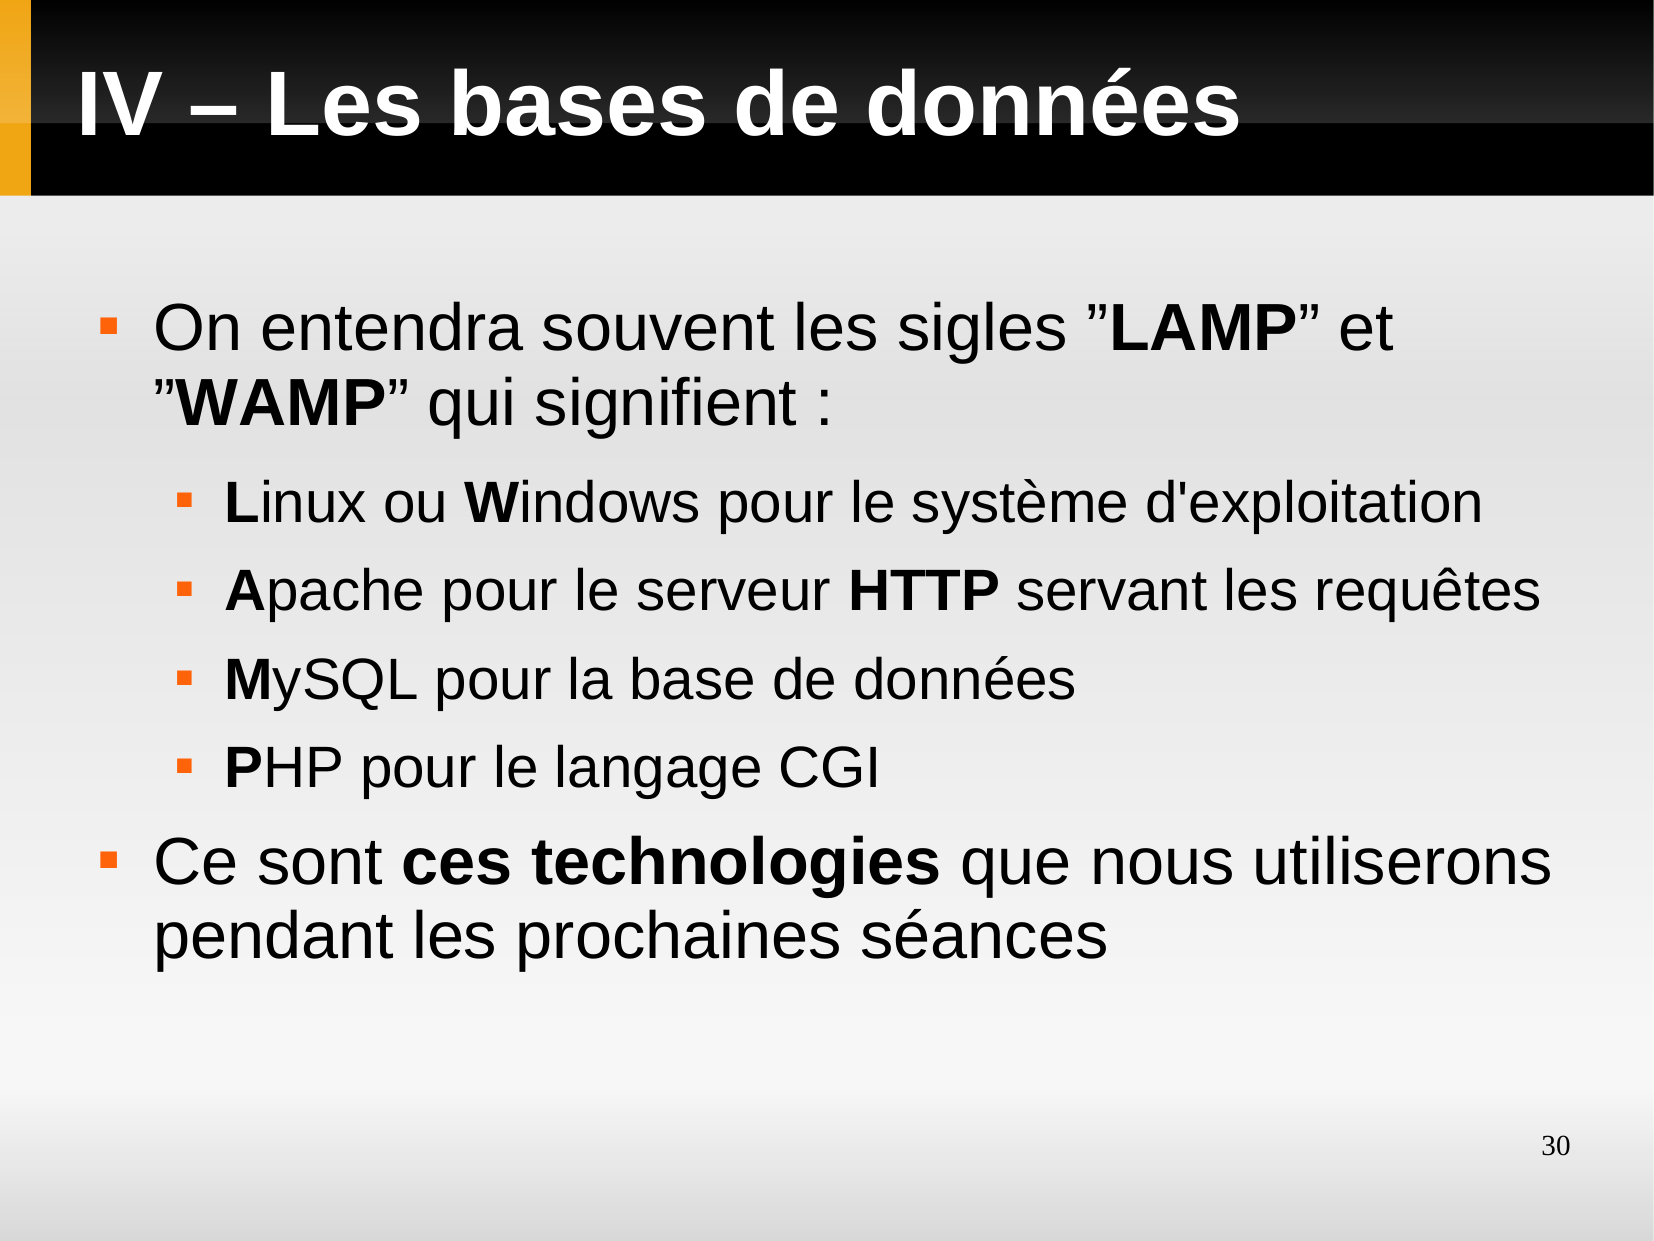

# IV – Les bases de données
On entendra souvent les sigles ”LAMP” et ”WAMP” qui signifient :
Linux ou Windows pour le système d'exploitation
Apache pour le serveur HTTP servant les requêtes
MySQL pour la base de données
PHP pour le langage CGI
Ce sont ces technologies que nous utiliserons pendant les prochaines séances
30